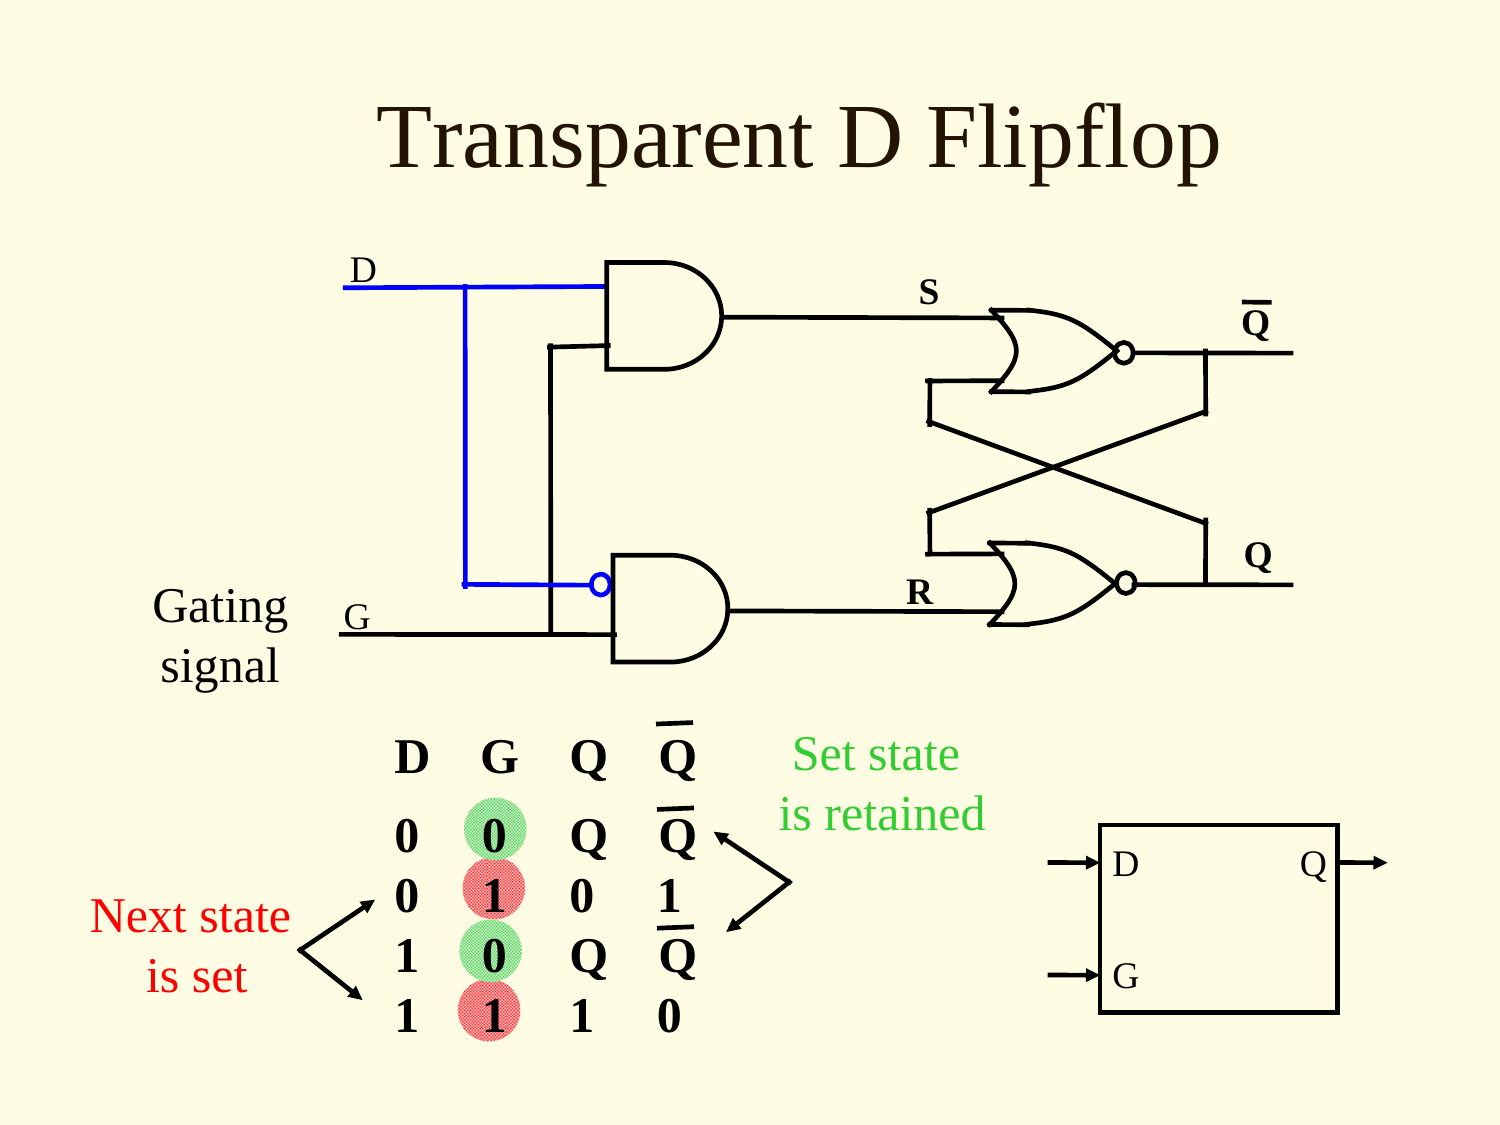

# Transparent D Flipflop
D
S
Q
Q
R
Gating
signal
G
Set state
 is retained
D G Q Q
0 0 Q Q
0 1 0 1
 0 Q Q
1 1 1 0
D
Q
G
Next state
 is set